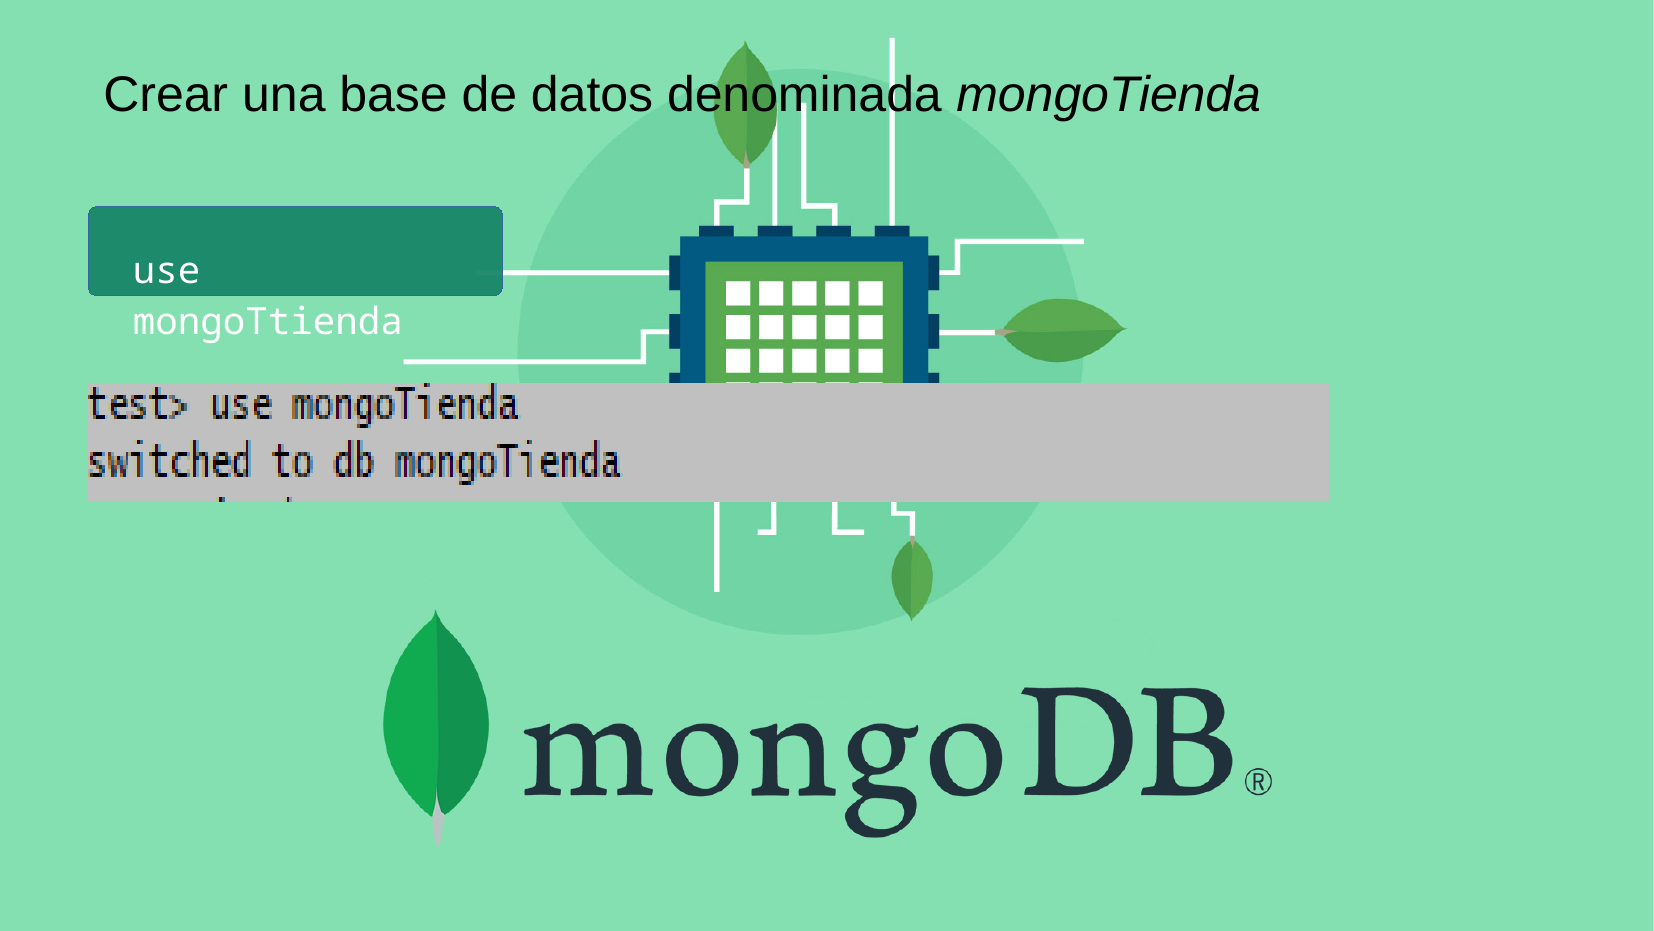

Crear una base de datos denominada mongoTienda
use mongoTtienda